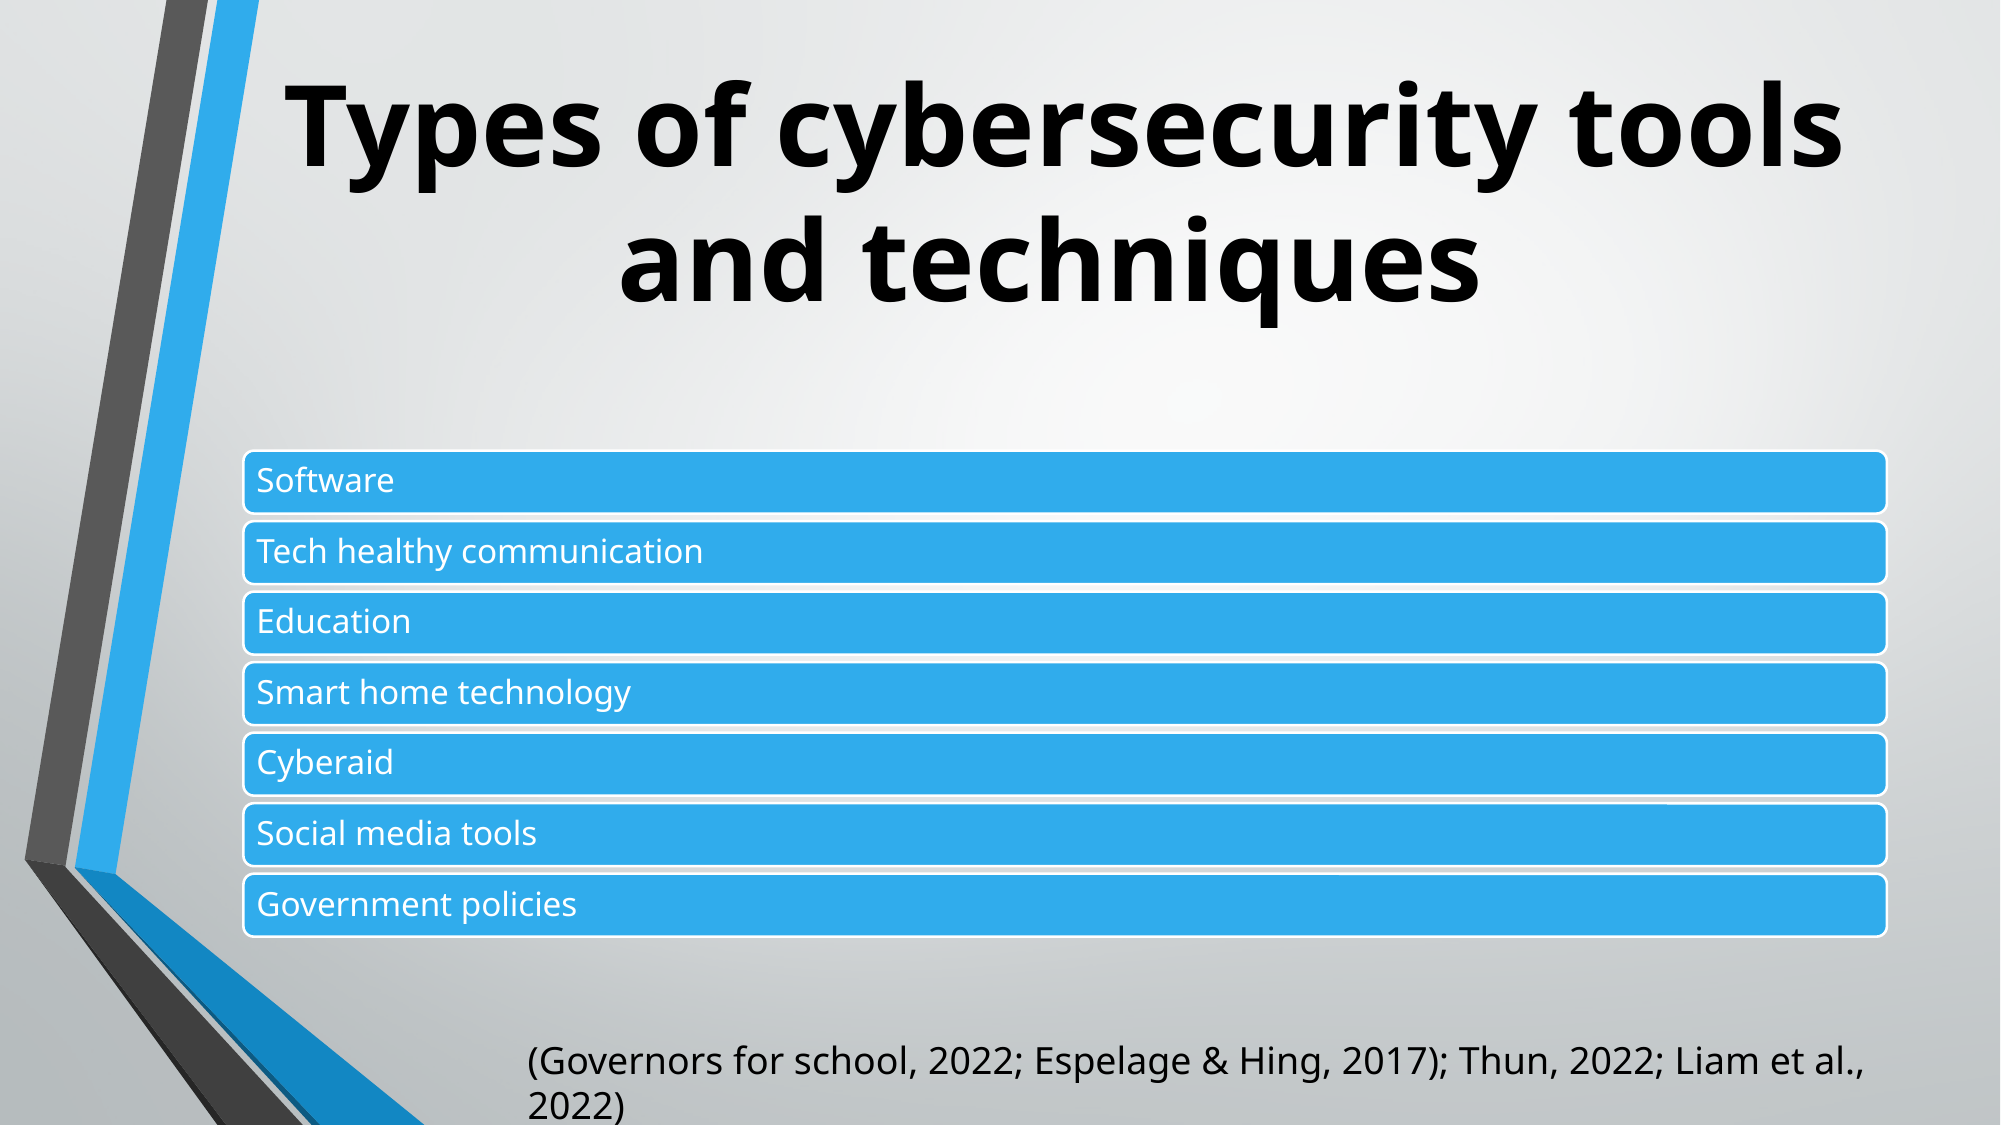

# Types of cybersecurity tools and techniques
Software
Tech healthy communication
Education
Smart home technology
Cyberaid
Social media tools
Government policies
(Governors for school, 2022; Espelage & Hing, 2017); Thun, 2022; Liam et al., 2022)